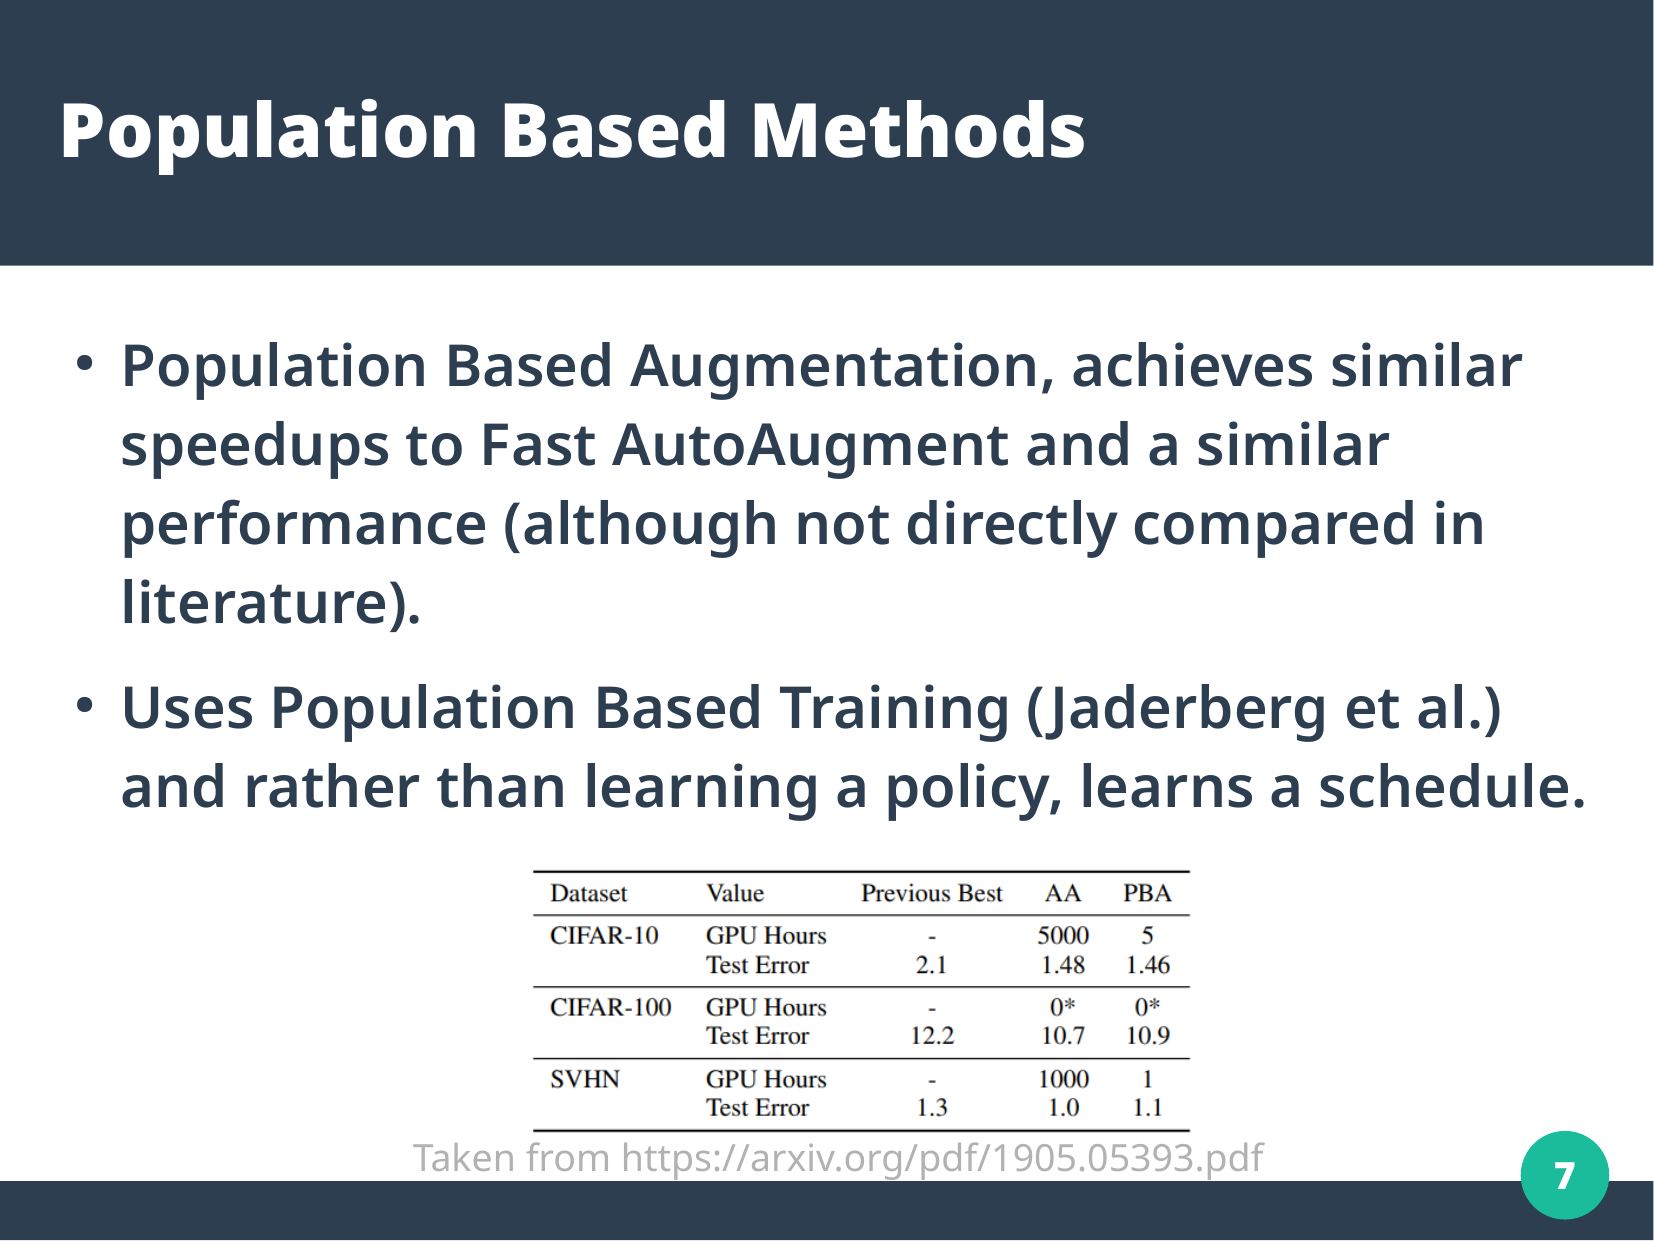

# Population Based Methods
Population Based Augmentation, achieves similar speedups to Fast AutoAugment and a similar performance (although not directly compared in literature).
Uses Population Based Training (Jaderberg et al.) and rather than learning a policy, learns a schedule.
7
Taken from https://arxiv.org/pdf/1905.05393.pdf